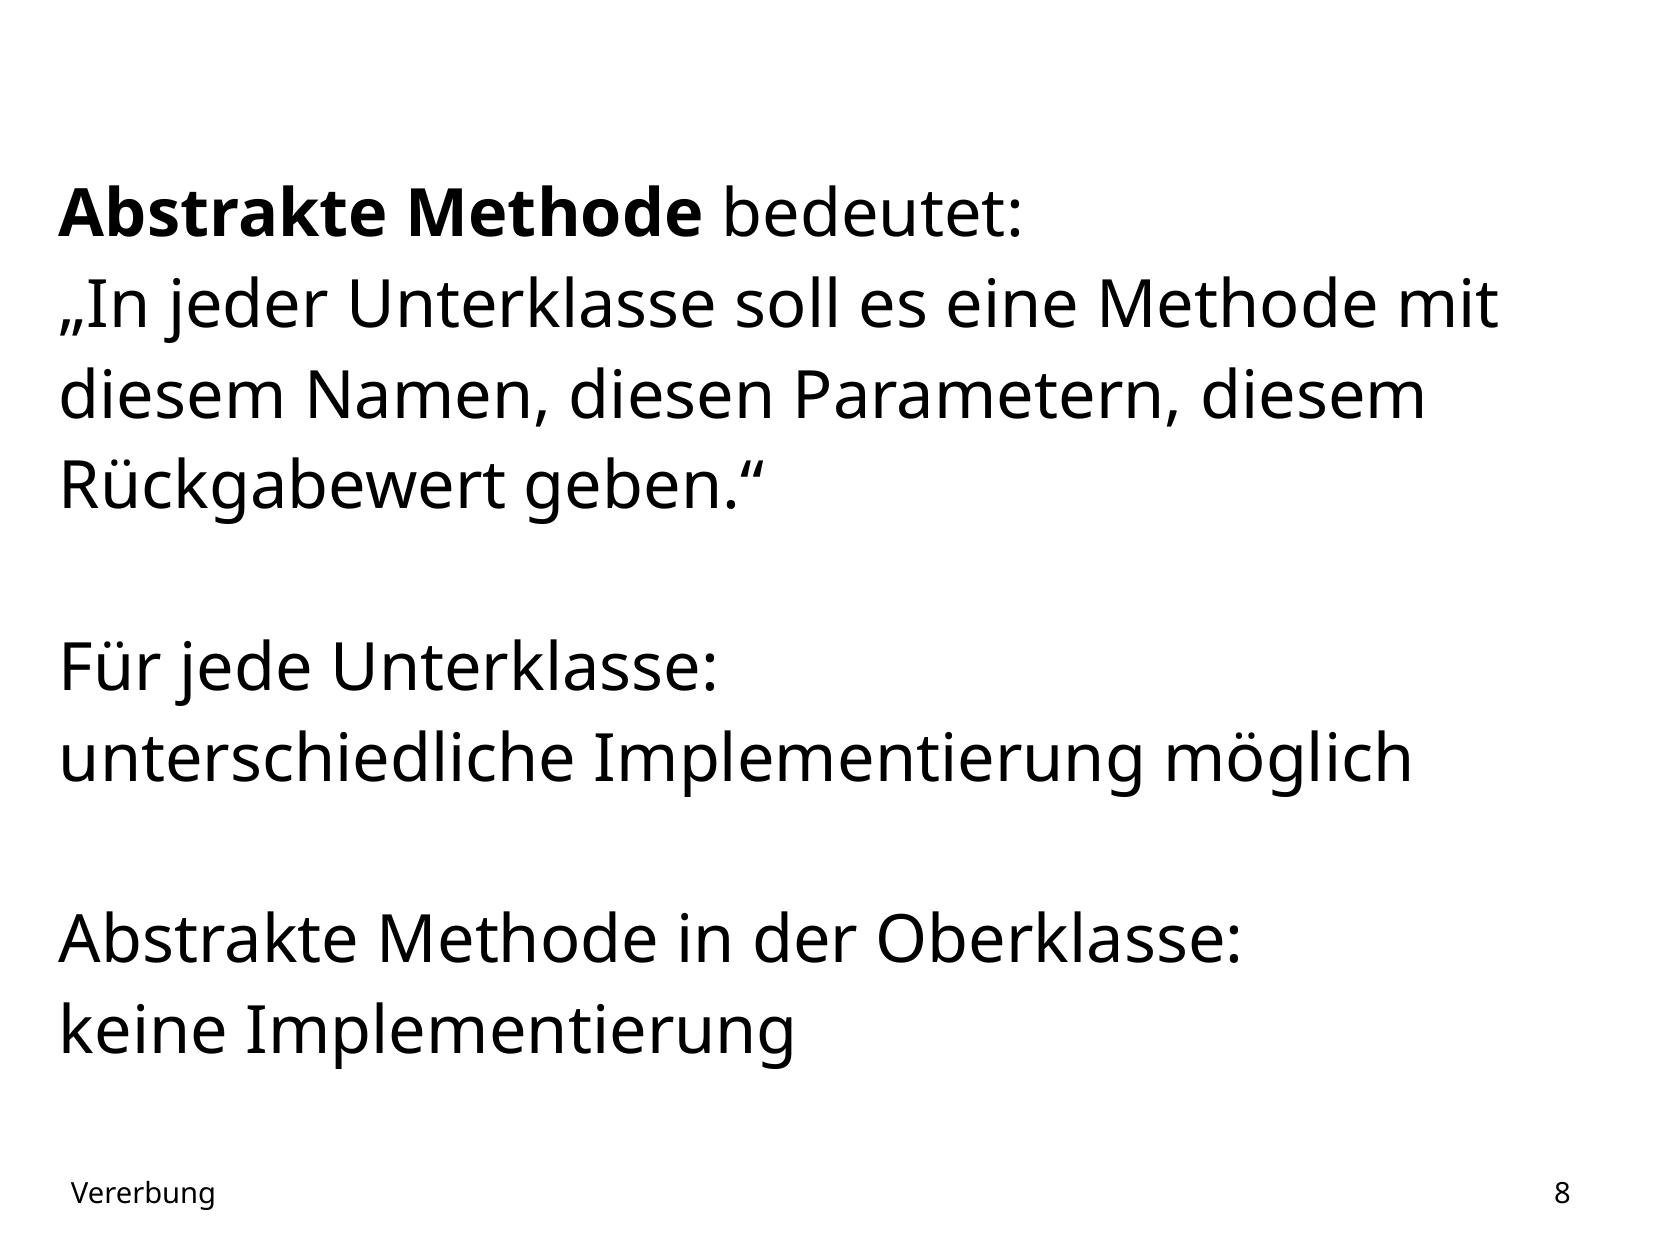

# Abstrakte Methode bedeutet:
„In jeder Unterklasse soll es eine Methode mit diesem Namen, diesen Parametern, diesem Rückgabewert geben.“
Für jede Unterklasse:
unterschiedliche Implementierung möglich
Abstrakte Methode in der Oberklasse:
keine Implementierung
Vererbung
8